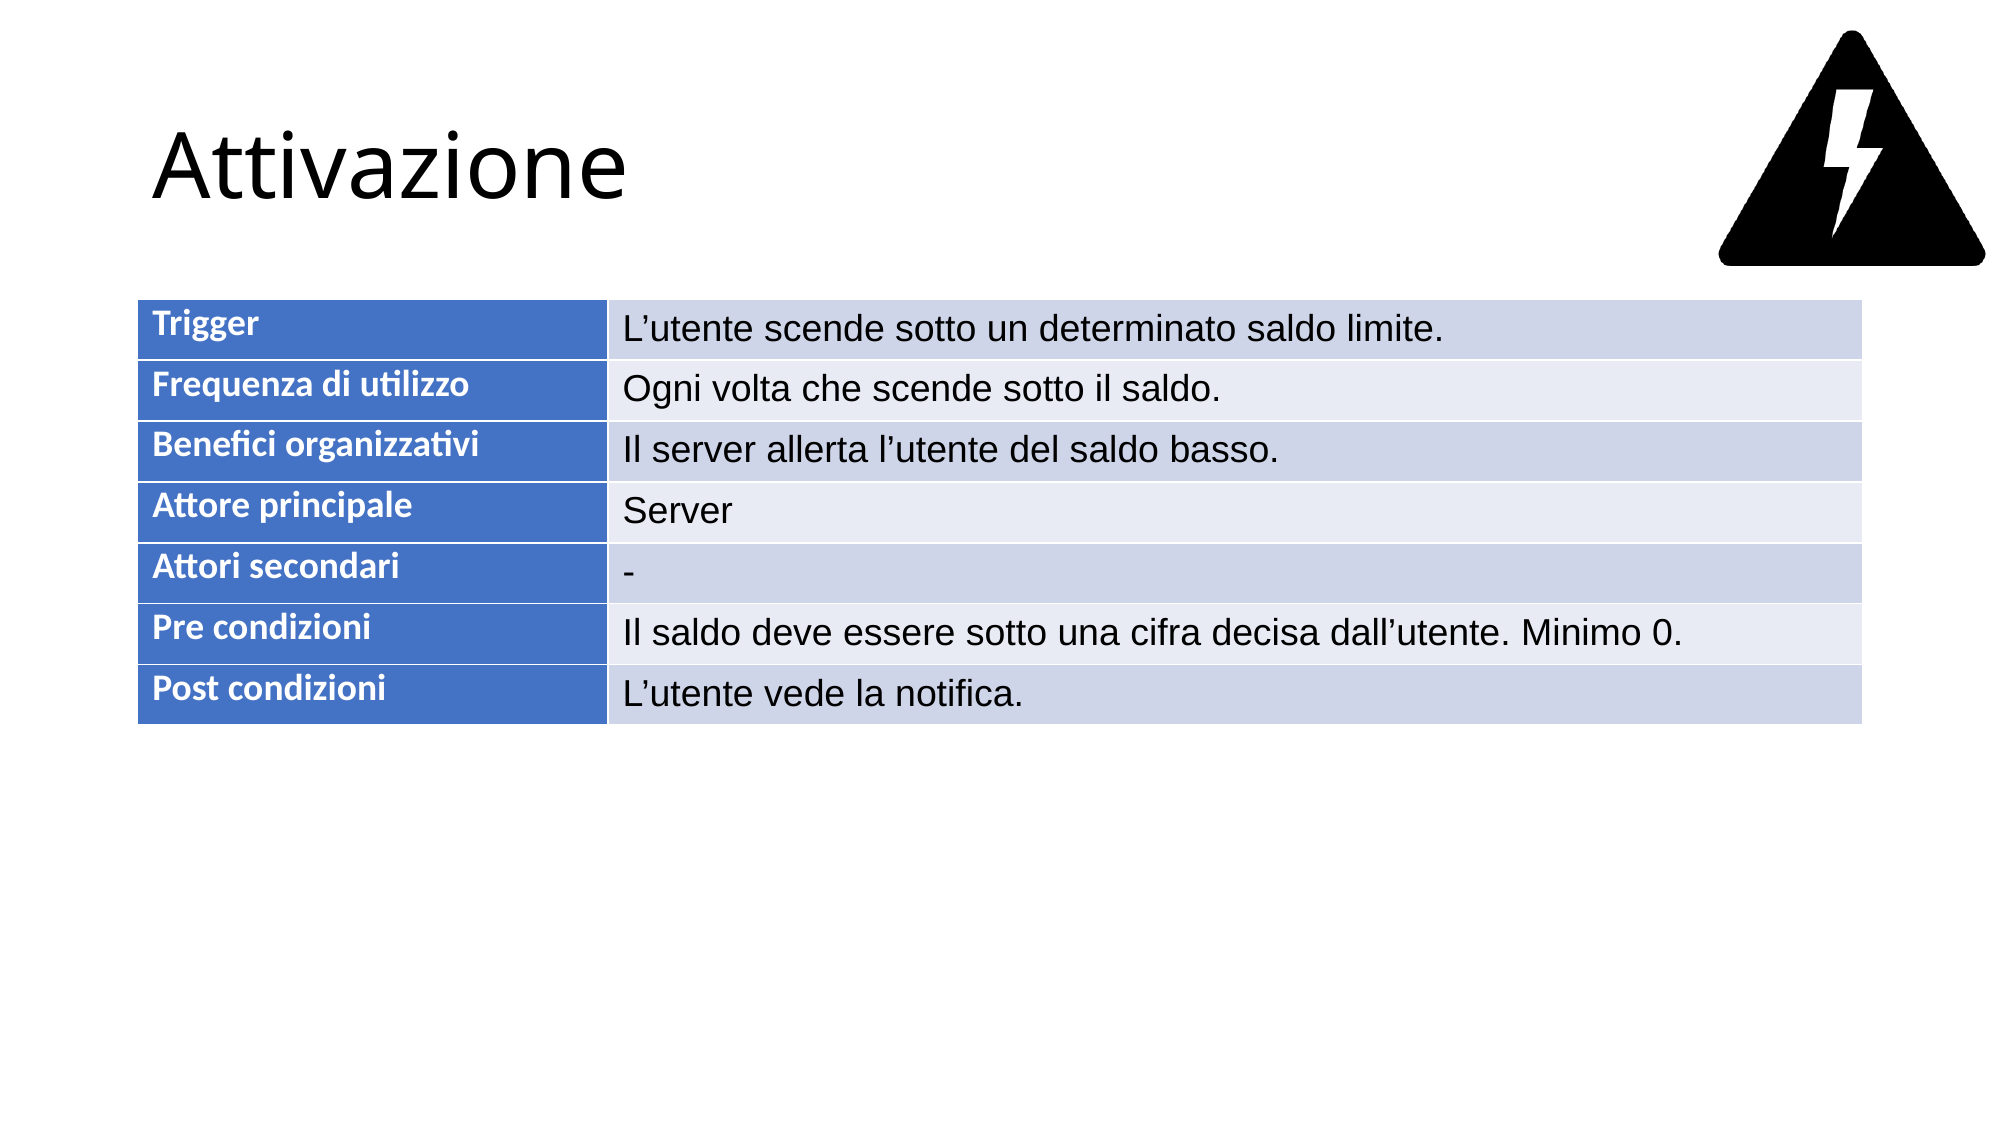

# Attivazione
| Trigger | L’utente scende sotto un determinato saldo limite. |
| --- | --- |
| Frequenza di utilizzo | Ogni volta che scende sotto il saldo. |
| Benefici organizzativi | Il server allerta l’utente del saldo basso. |
| Attore principale | Server |
| Attori secondari | - |
| Pre condizioni | Il saldo deve essere sotto una cifra decisa dall’utente. Minimo 0. |
| Post condizioni | L’utente vede la notifica. |